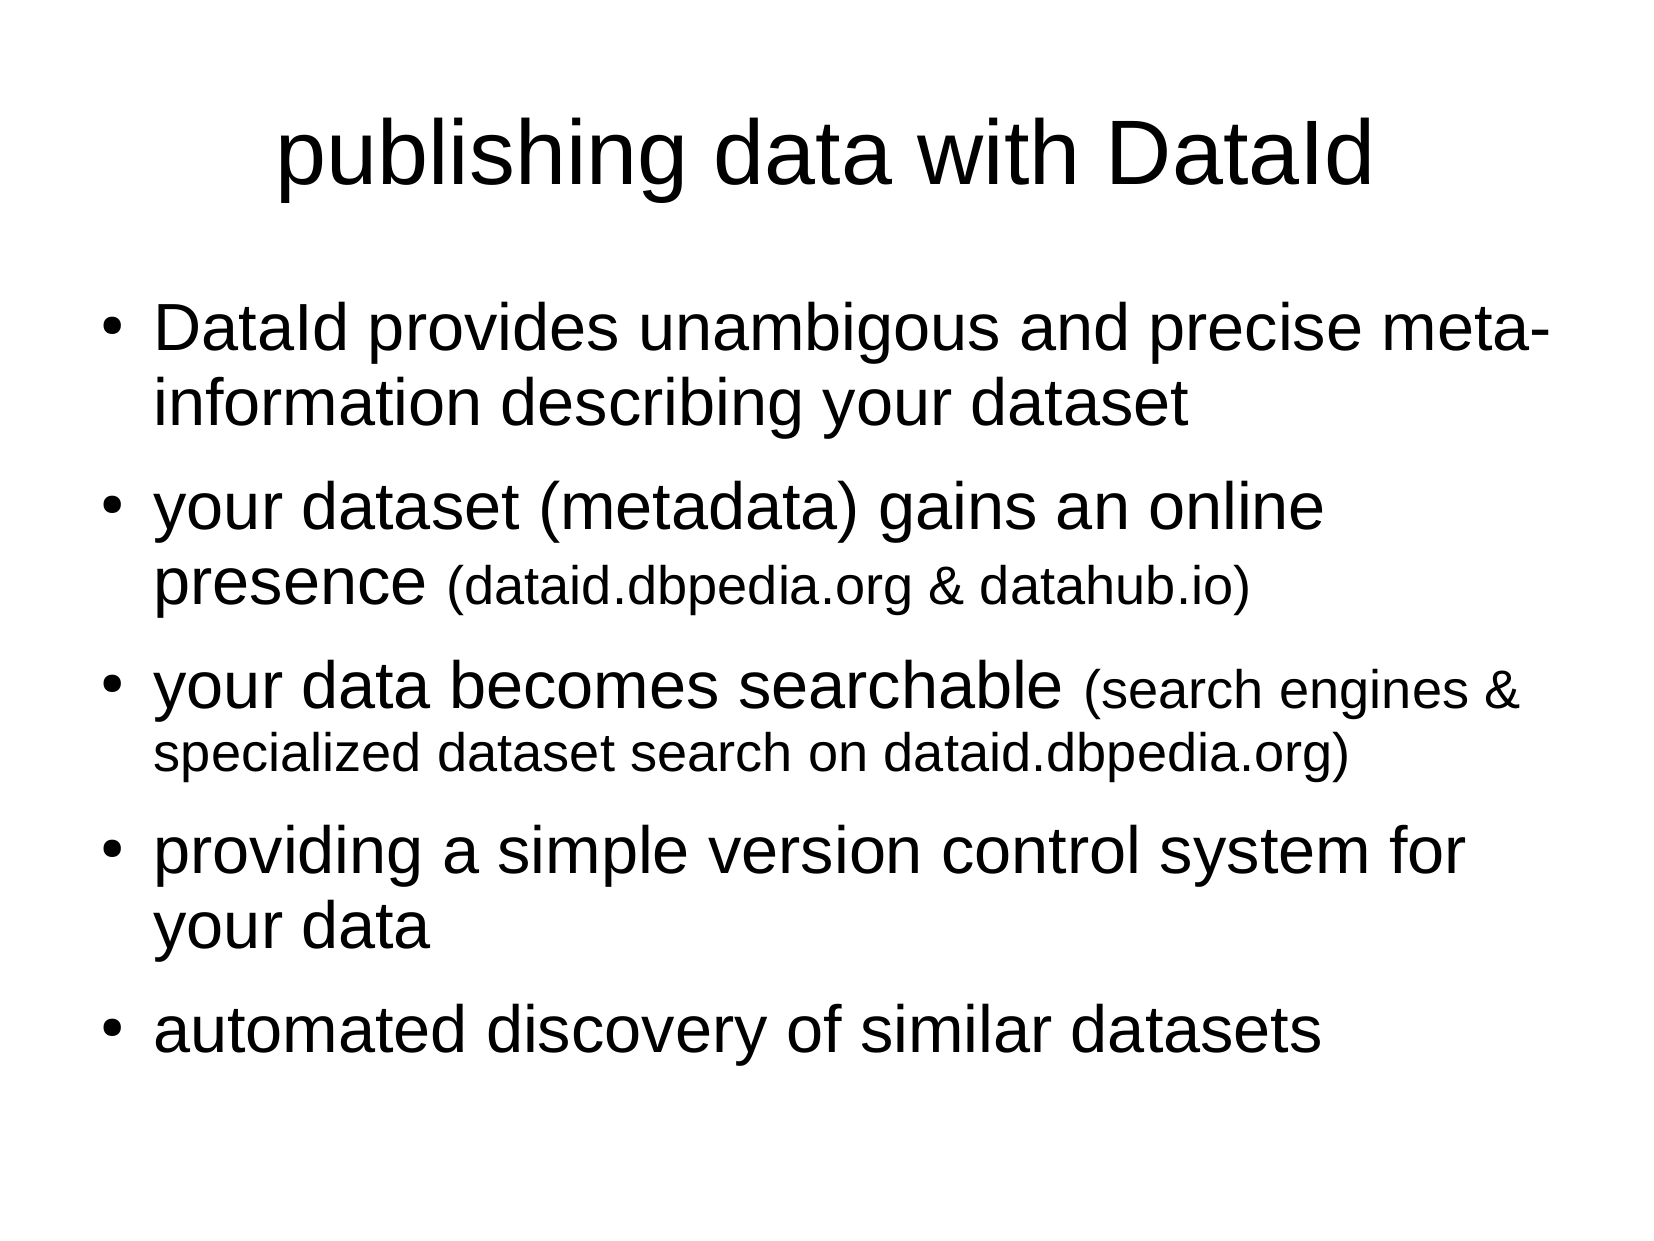

# publishing data with DataId
DataId provides unambigous and precise meta-information describing your dataset
your dataset (metadata) gains an online presence (dataid.dbpedia.org & datahub.io)
your data becomes searchable (search engines & specialized dataset search on dataid.dbpedia.org)
providing a simple version control system for your data
automated discovery of similar datasets